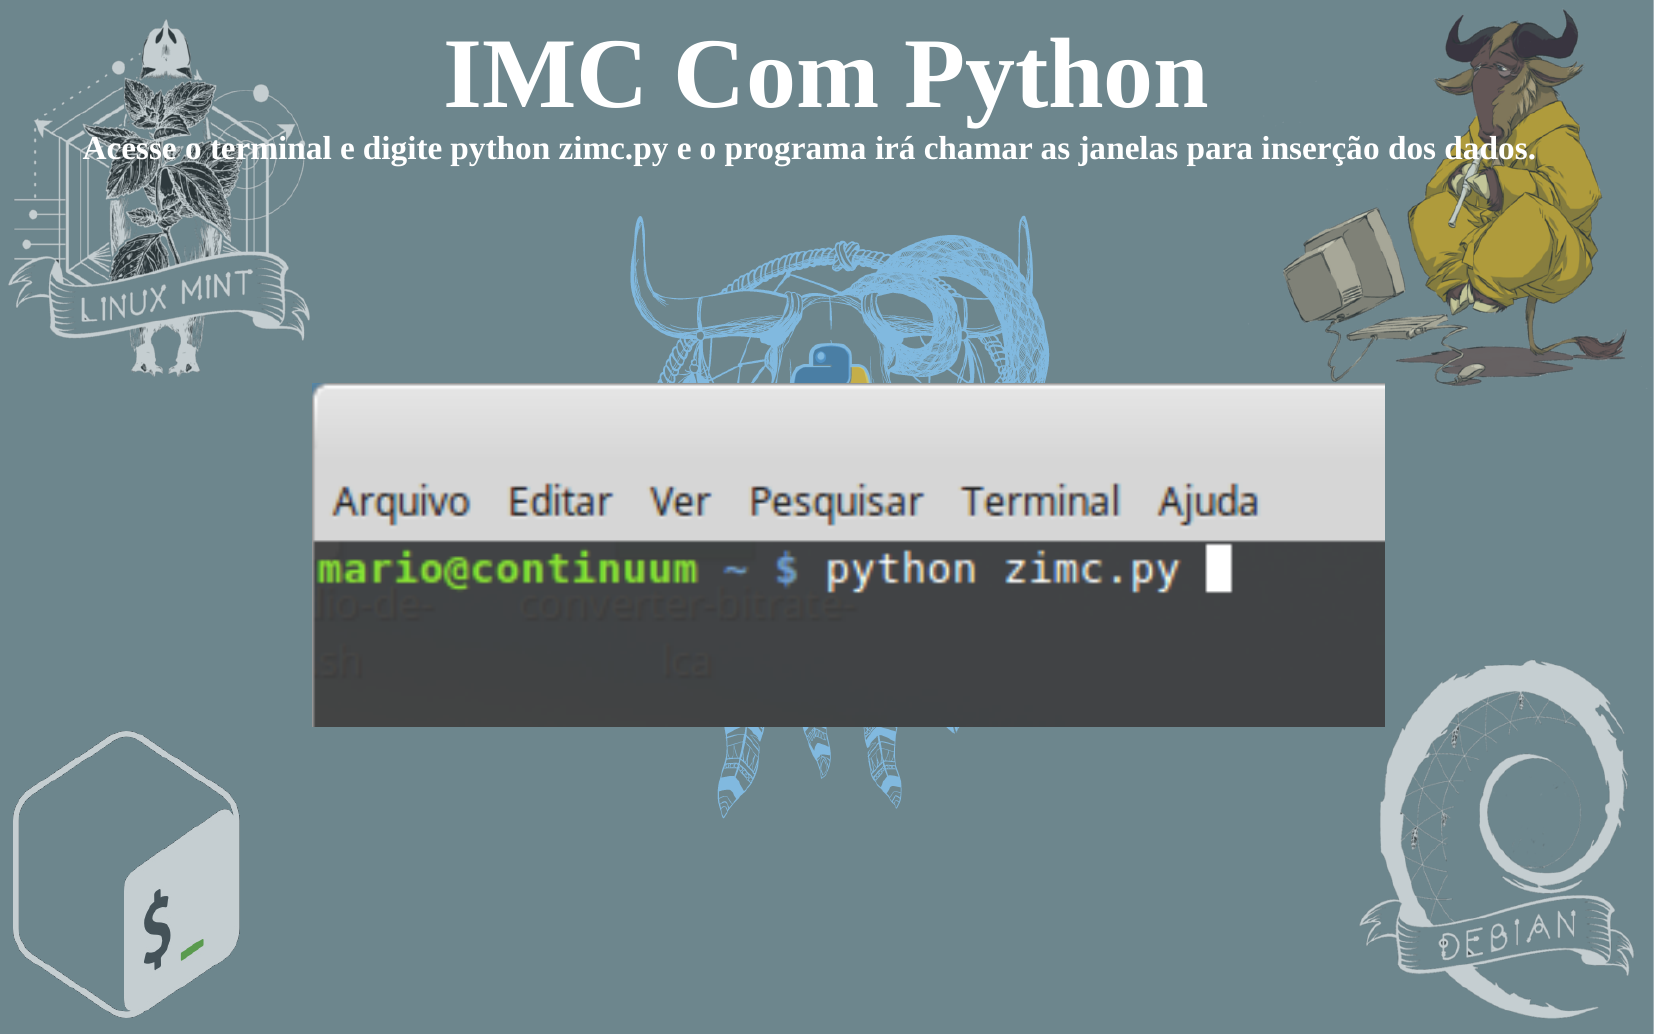

# IMC Com Python
Acesse o terminal e digite python zimc.py e o programa irá chamar as janelas para inserção dos dados.